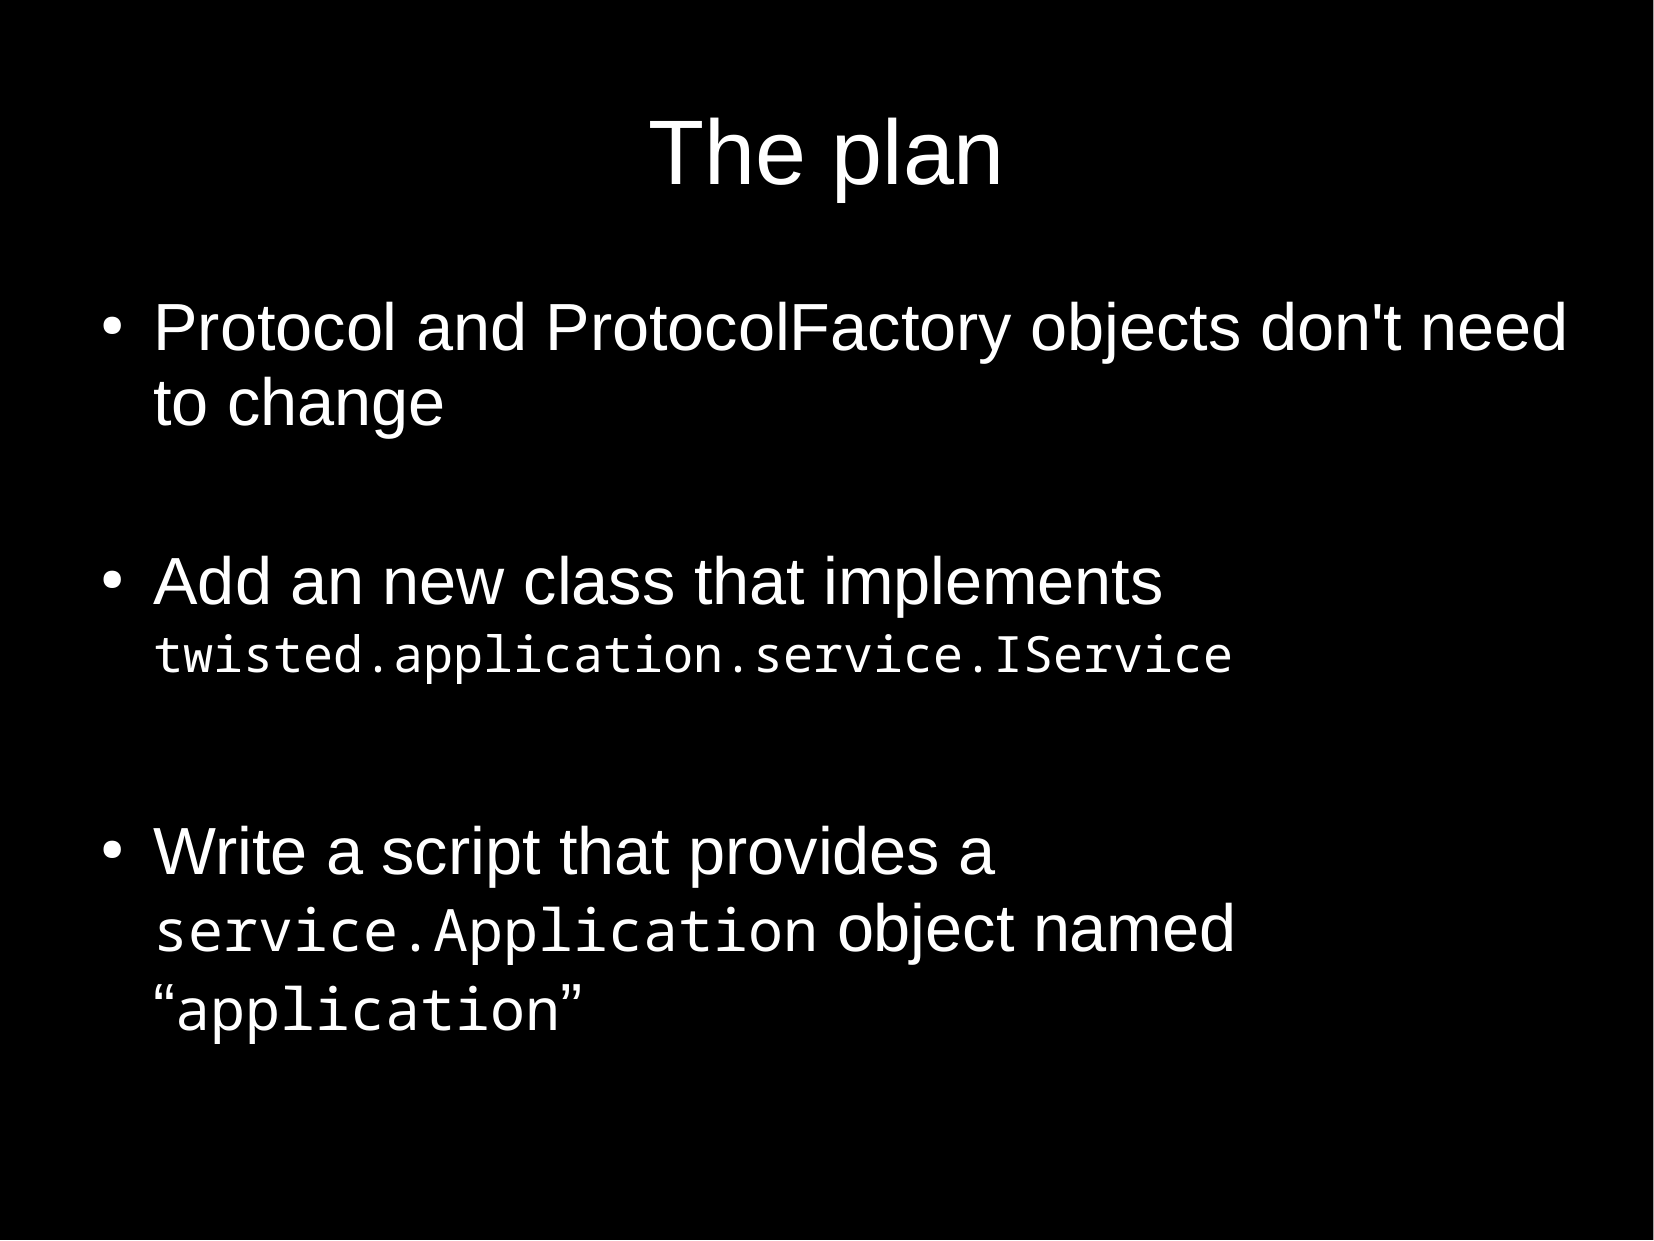

# The plan
Protocol and ProtocolFactory objects don't need to change
Add an new class that implements twisted.application.service.IService
Write a script that provides a service.Application object named “application”